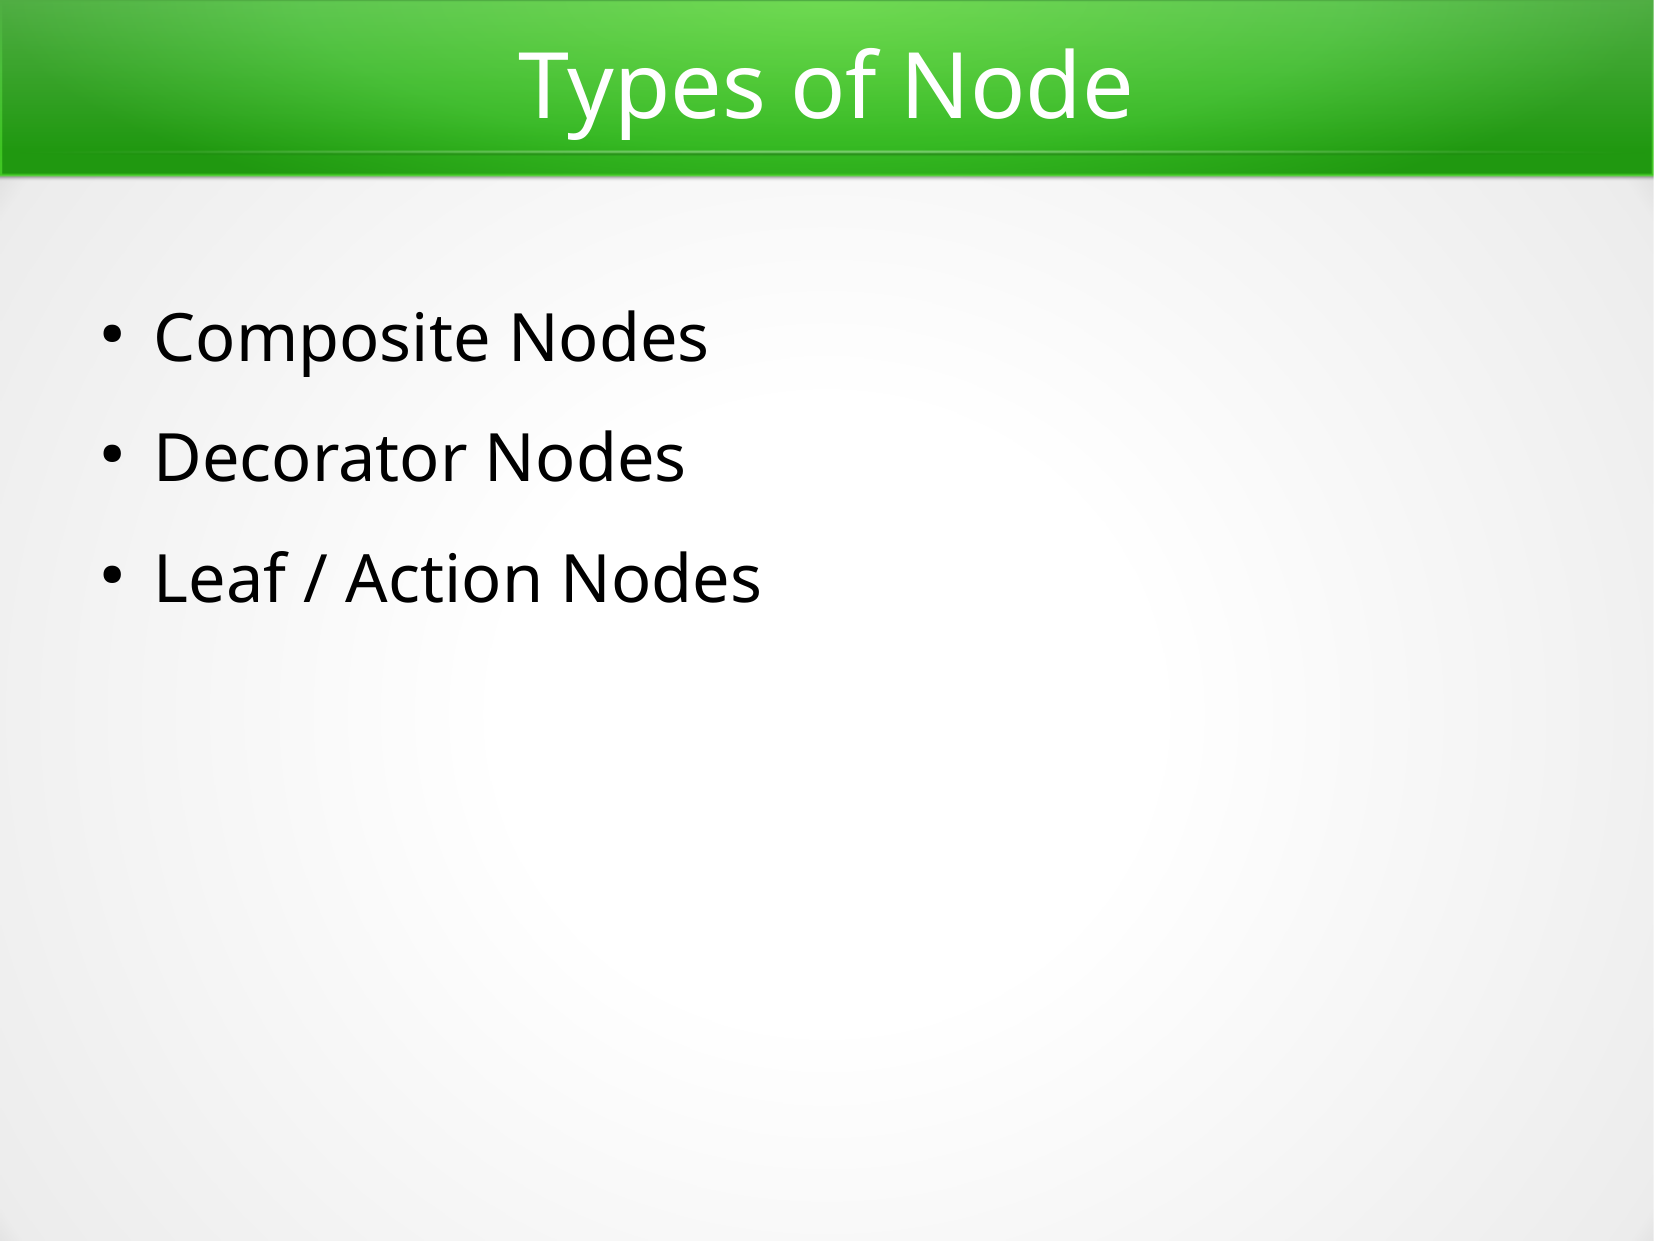

# Types of Node
Composite Nodes
Decorator Nodes
Leaf / Action Nodes